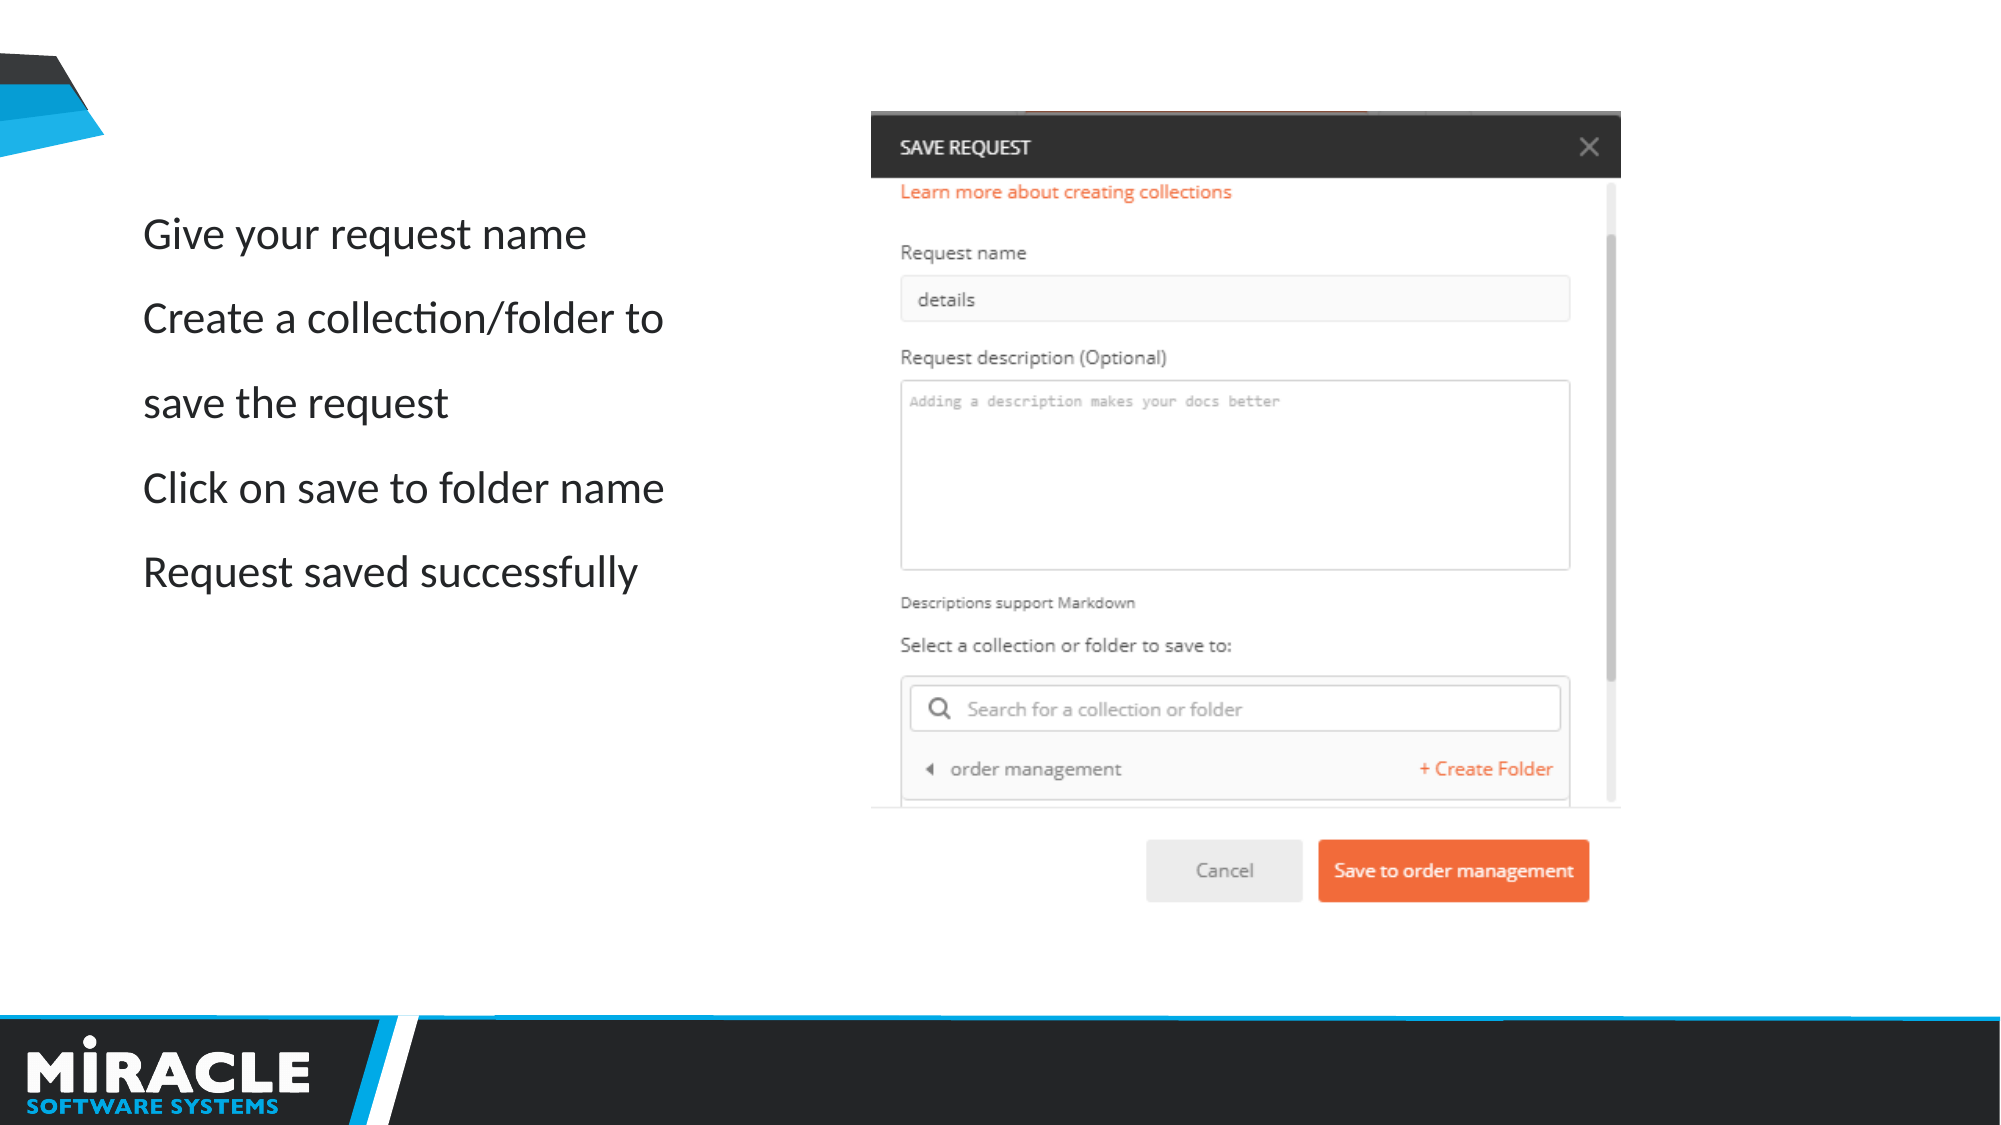

Give your request name
Create a collection/folder to
save the request
Click on save to folder name
Request saved successfully